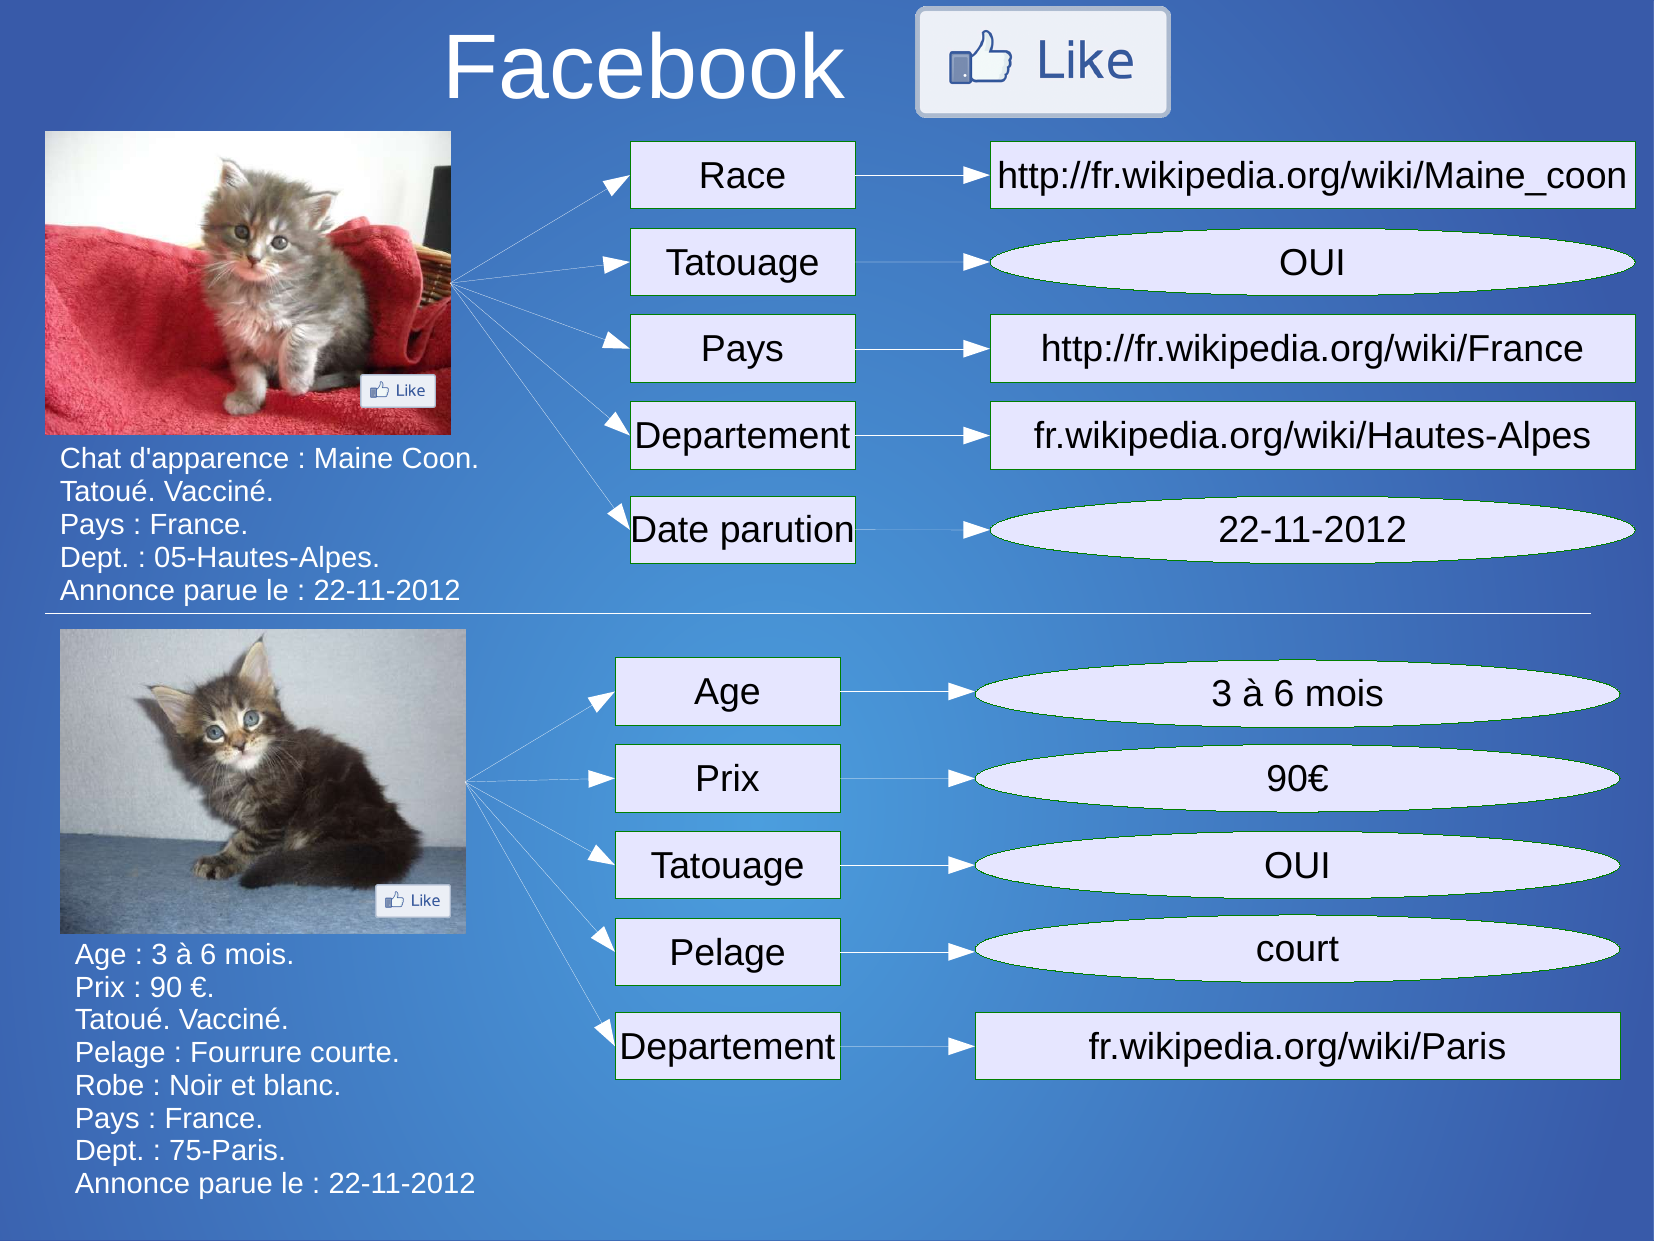

#
Facebook
Race
http://fr.wikipedia.org/wiki/Maine_coon
Tatouage
OUI
Pays
http://fr.wikipedia.org/wiki/France
Departement
fr.wikipedia.org/wiki/Hautes-Alpes
Date parution
22-11-2012
Chat d'apparence : Maine Coon.
Tatoué. Vacciné.
Pays : France.
Dept. : 05-Hautes-Alpes.
Annonce parue le : 22-11-2012
Age
3 à 6 mois
Prix
90€
Tatouage
OUI
court
Pelage
Departement
fr.wikipedia.org/wiki/Paris
Age : 3 à 6 mois.
Prix : 90 €.
Tatoué. Vacciné.
Pelage : Fourrure courte.
Robe : Noir et blanc.
Pays : France.
Dept. : 75-Paris.
Annonce parue le : 22-11-2012